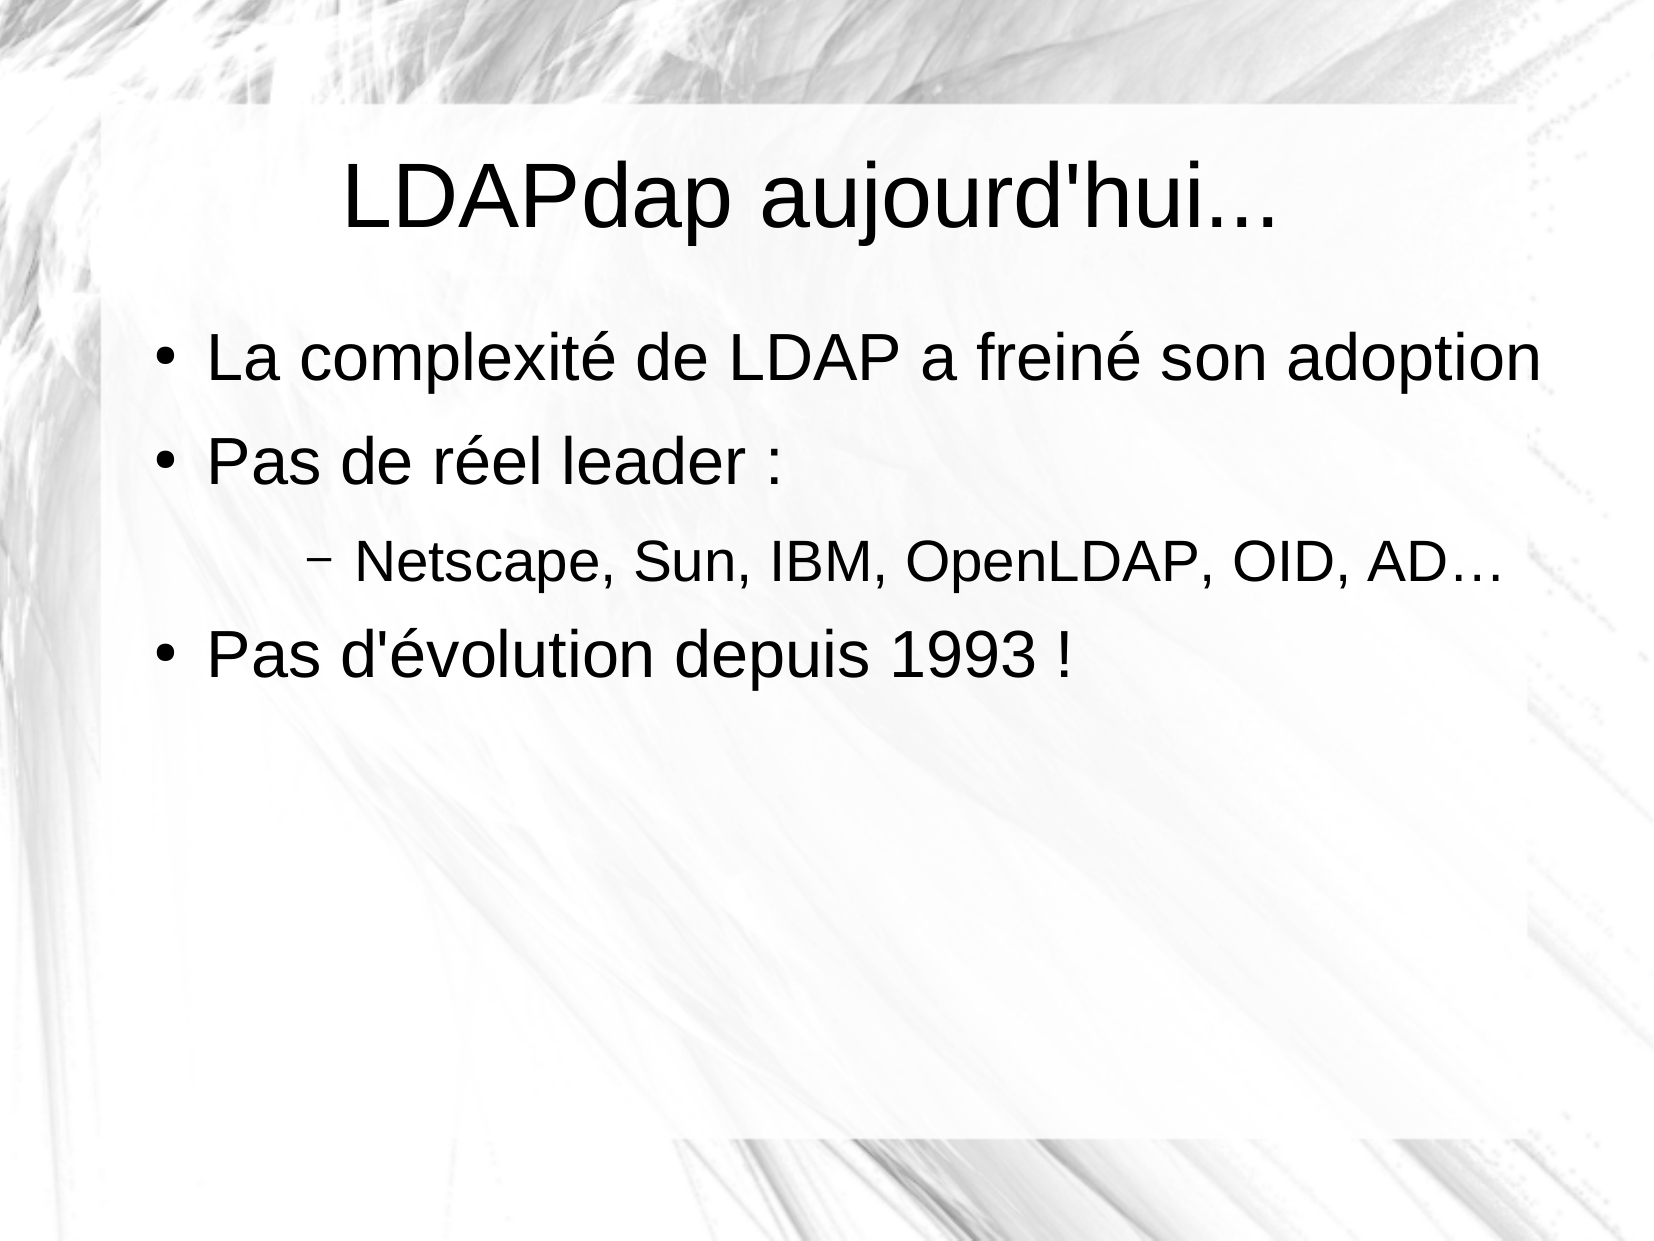

# LDAPdap aujourd'hui...
La complexité de LDAP a freiné son adoption
Pas de réel leader :
Netscape, Sun, IBM, OpenLDAP, OID, AD…
Pas d'évolution depuis 1993 !